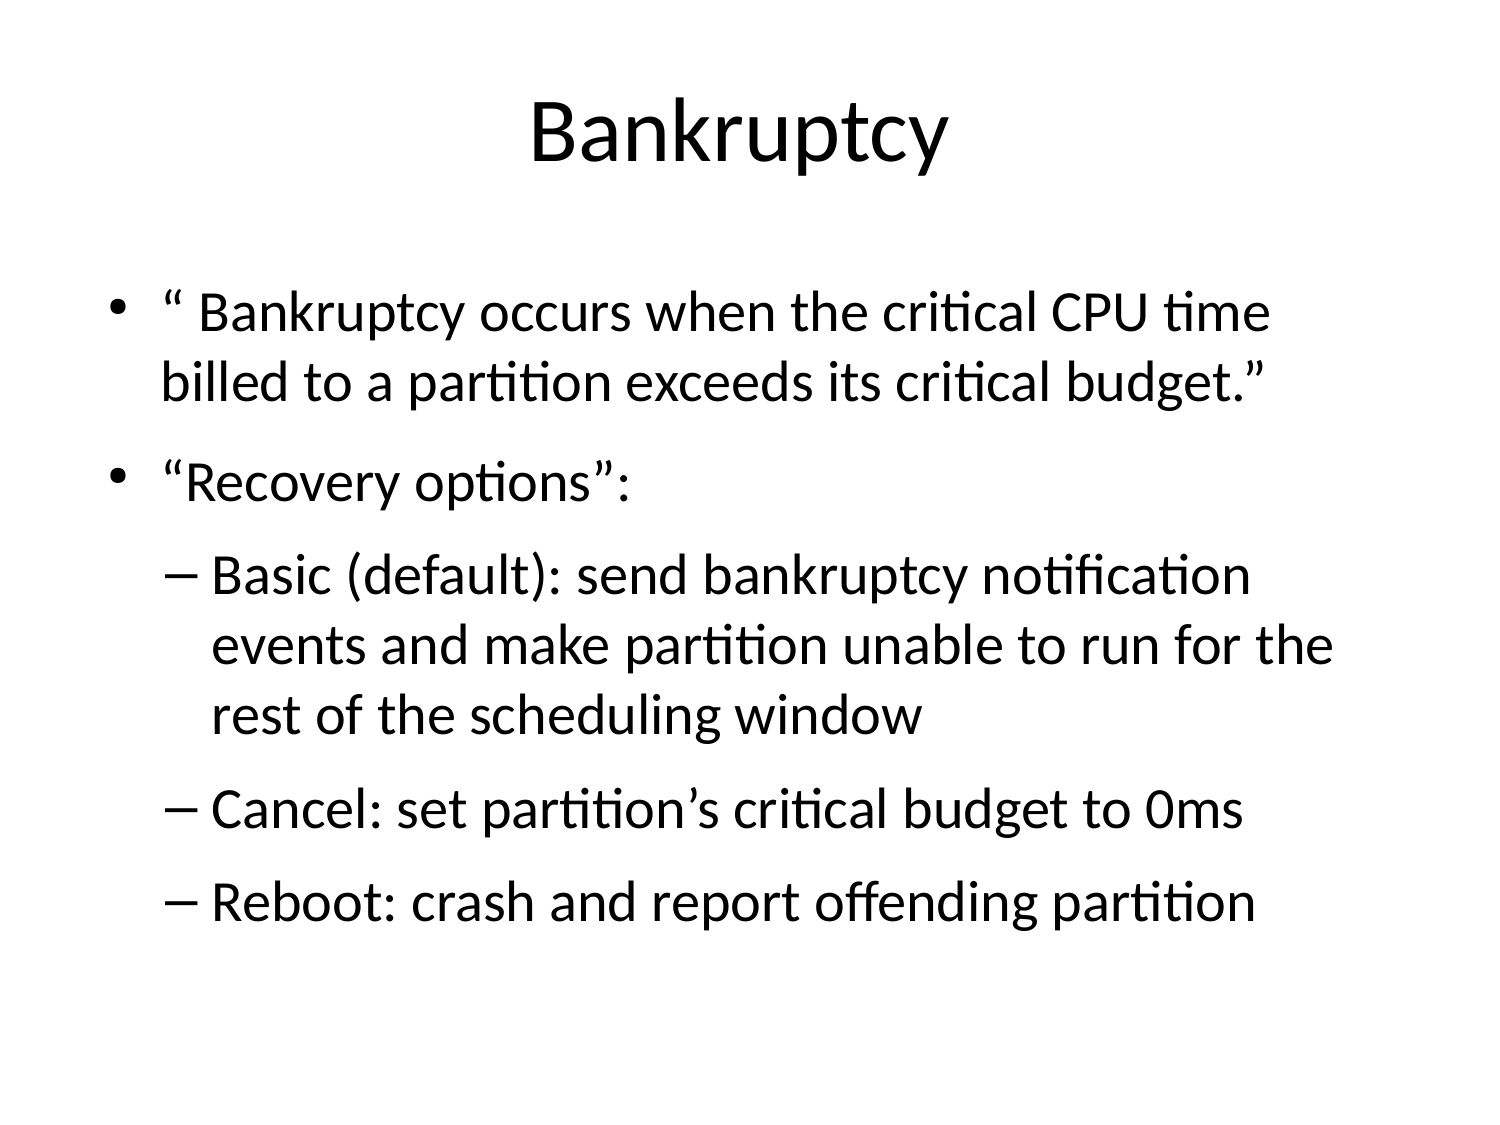

# Bankruptcy
“ Bankruptcy occurs when the critical CPU time billed to a partition exceeds its critical budget.”
“Recovery options”:
Basic (default): send bankruptcy notification events and make partition unable to run for the rest of the scheduling window
Cancel: set partition’s critical budget to 0ms
Reboot: crash and report offending partition